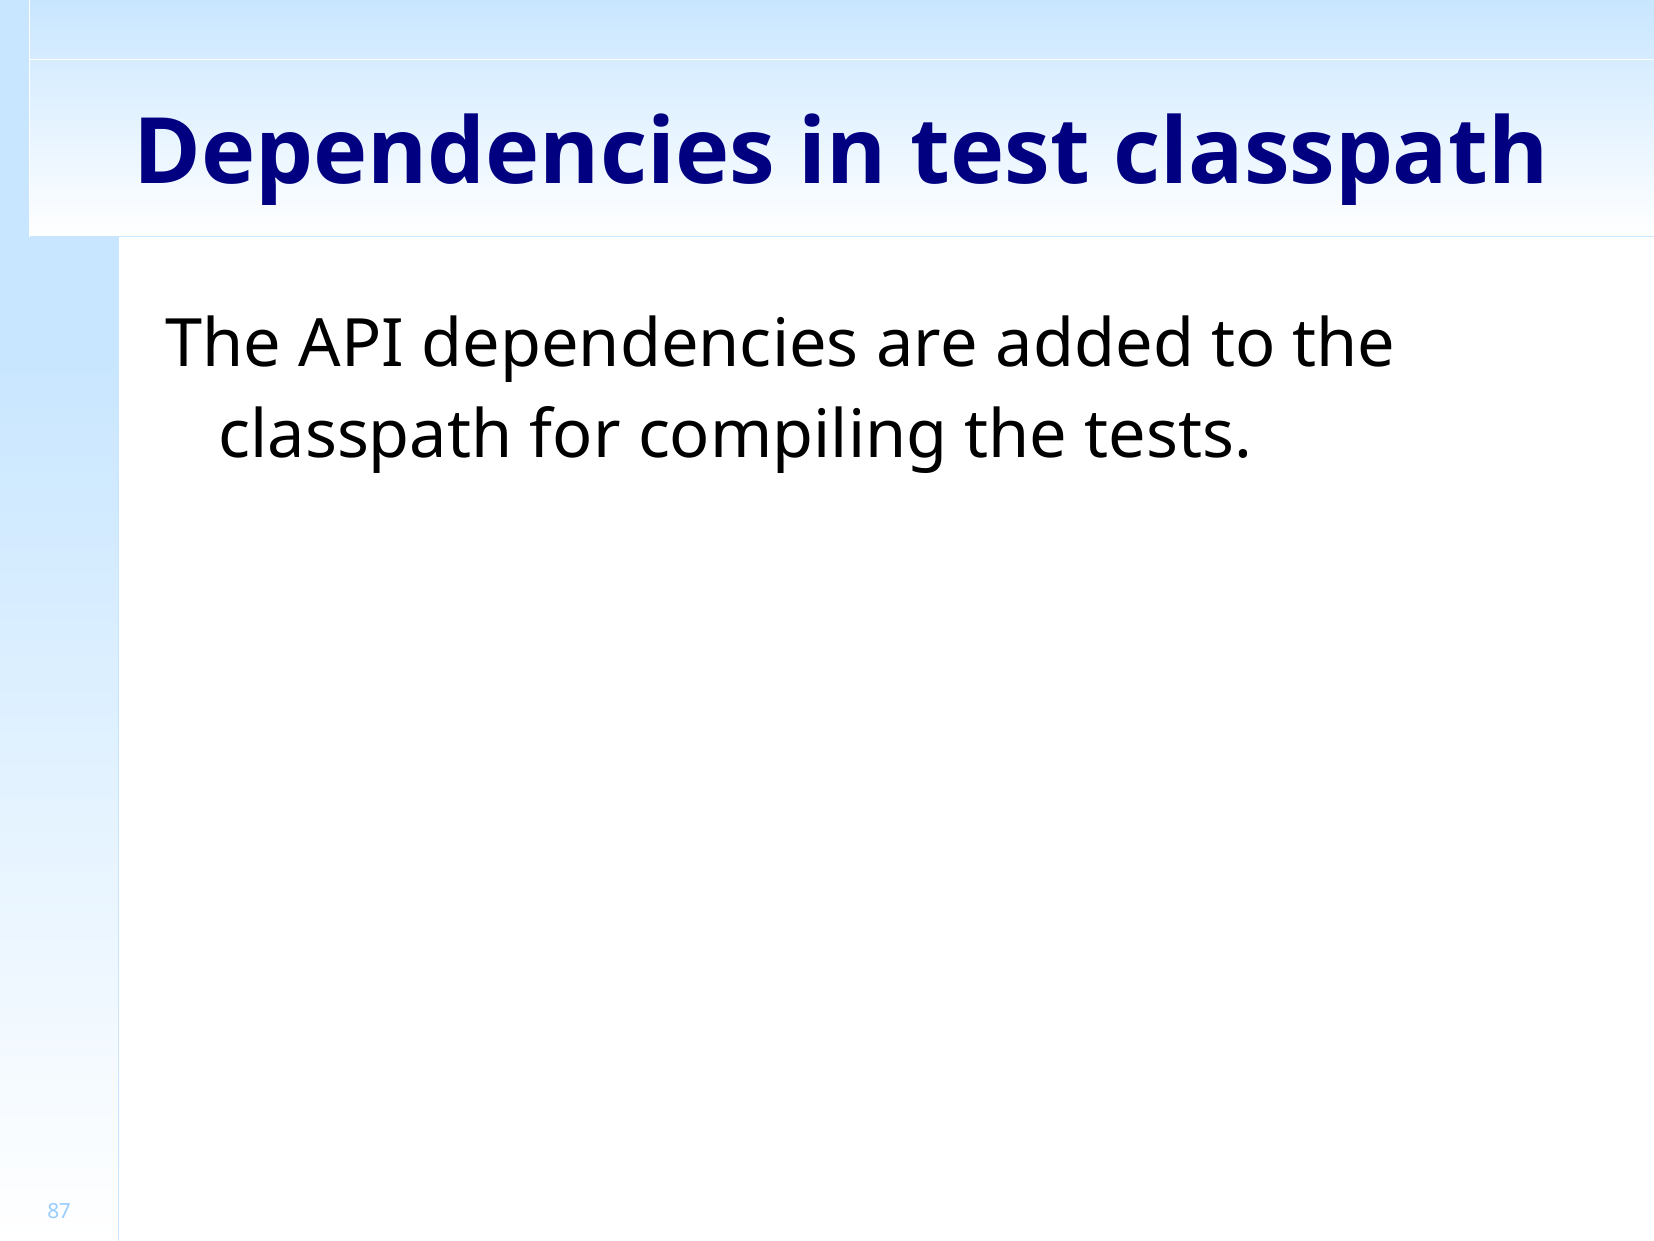

# Dependencies in test classpath
The API dependencies are added to the classpath for compiling the tests.